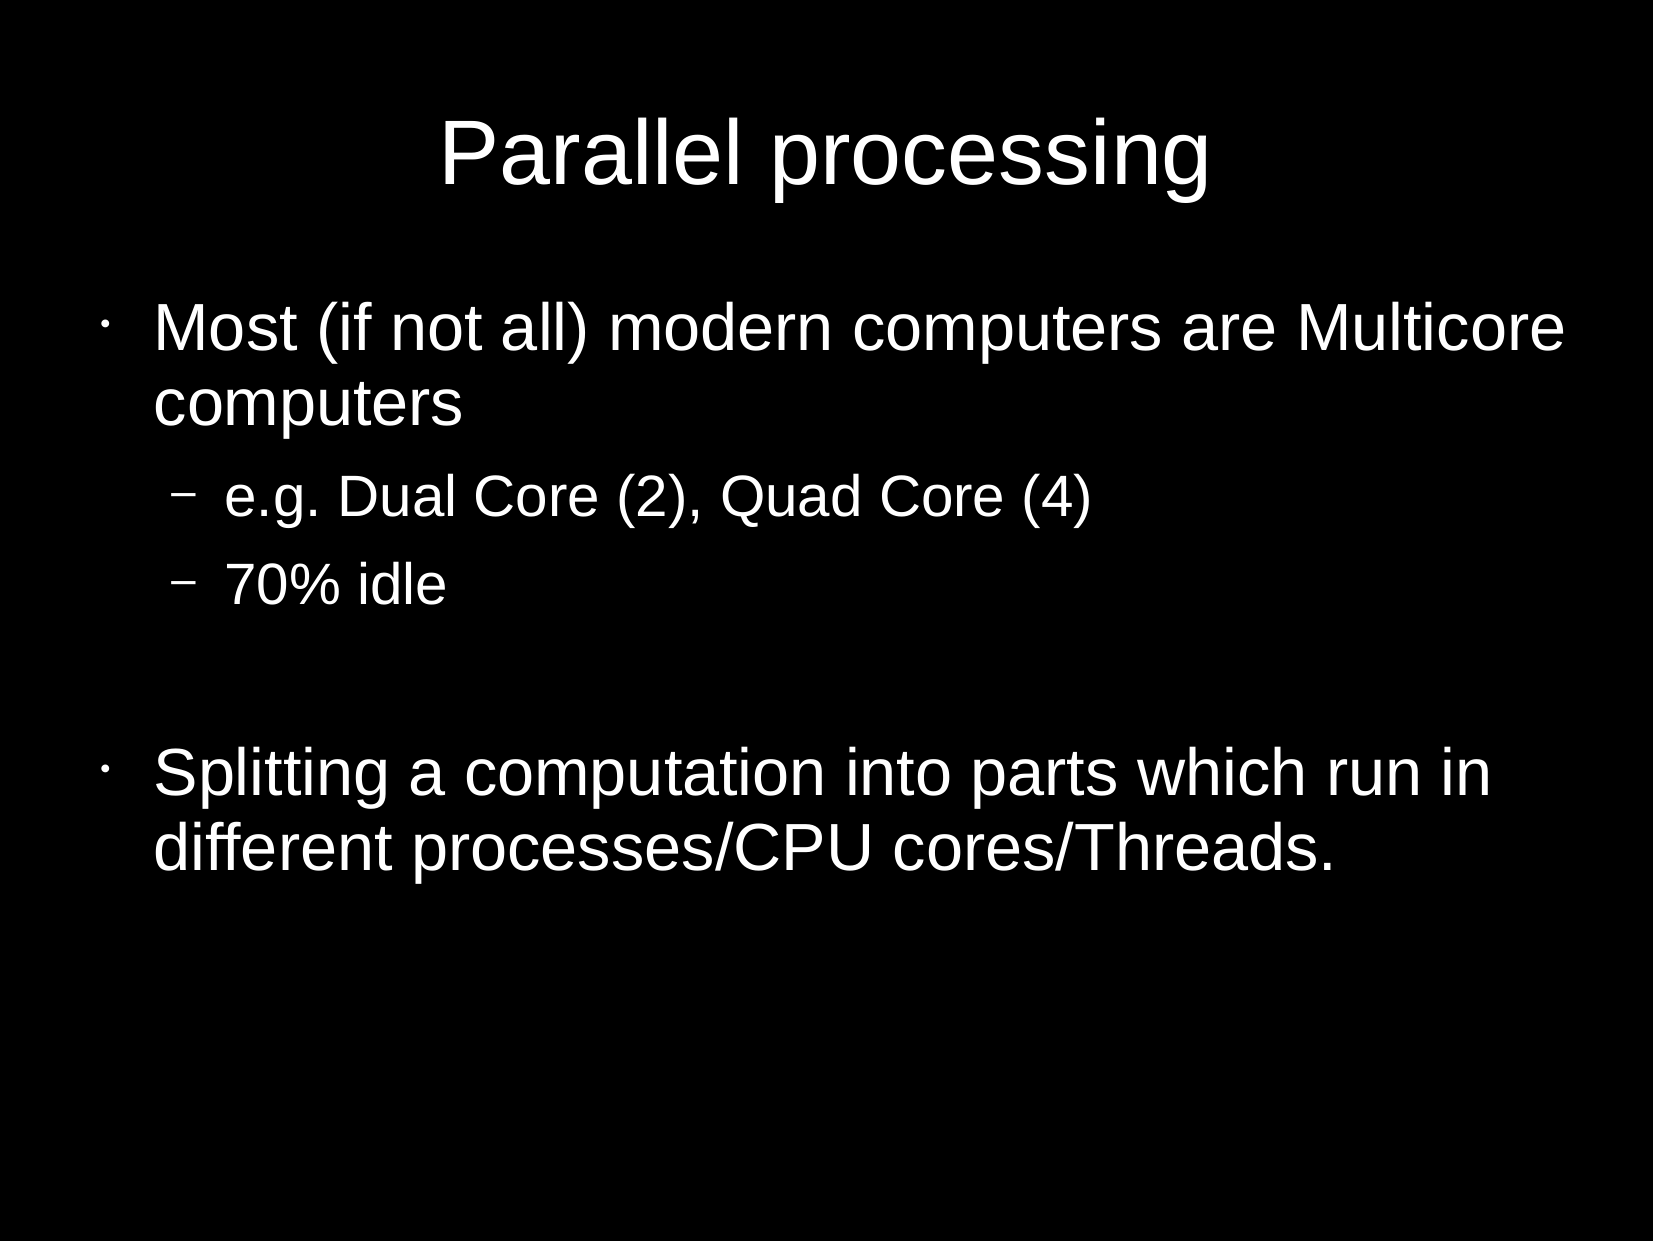

# Parallel processing
Most (if not all) modern computers are Multicore computers
e.g. Dual Core (2), Quad Core (4)
70% idle
Splitting a computation into parts which run in different processes/CPU cores/Threads.